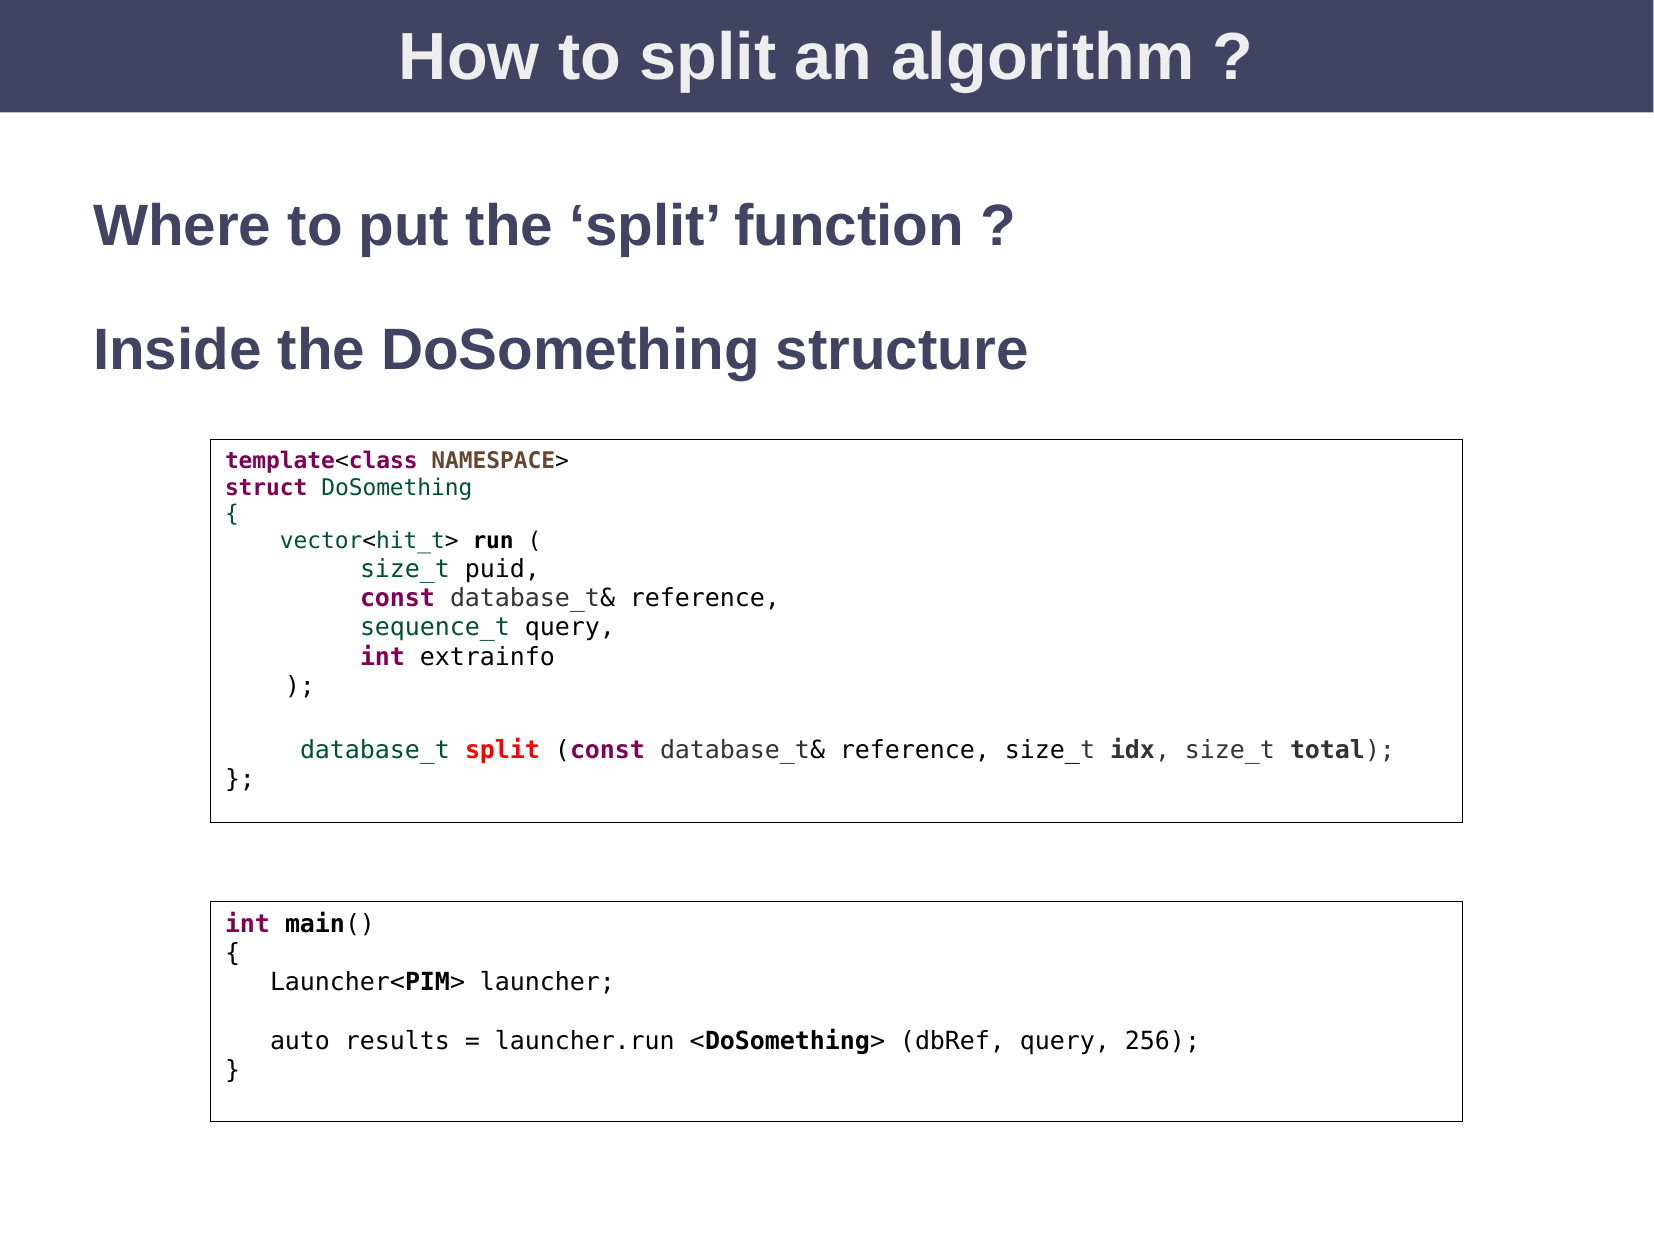

How to split an algorithm ?
Where to put the ‘split’ function ?
Inside the DoSomething structure
template<class NAMESPACE>
struct DoSomething
{
 vector<hit_t> run (
 	 size_t puid,
	 const database_t& reference,
 	 sequence_t query,
	 int extrainfo
 );
	database_t split (const database_t& reference, size_t idx, size_t total);
};
int main()
{
 Launcher<PIM> launcher;
 auto results = launcher.run <DoSomething> (dbRef, query, 256);
}